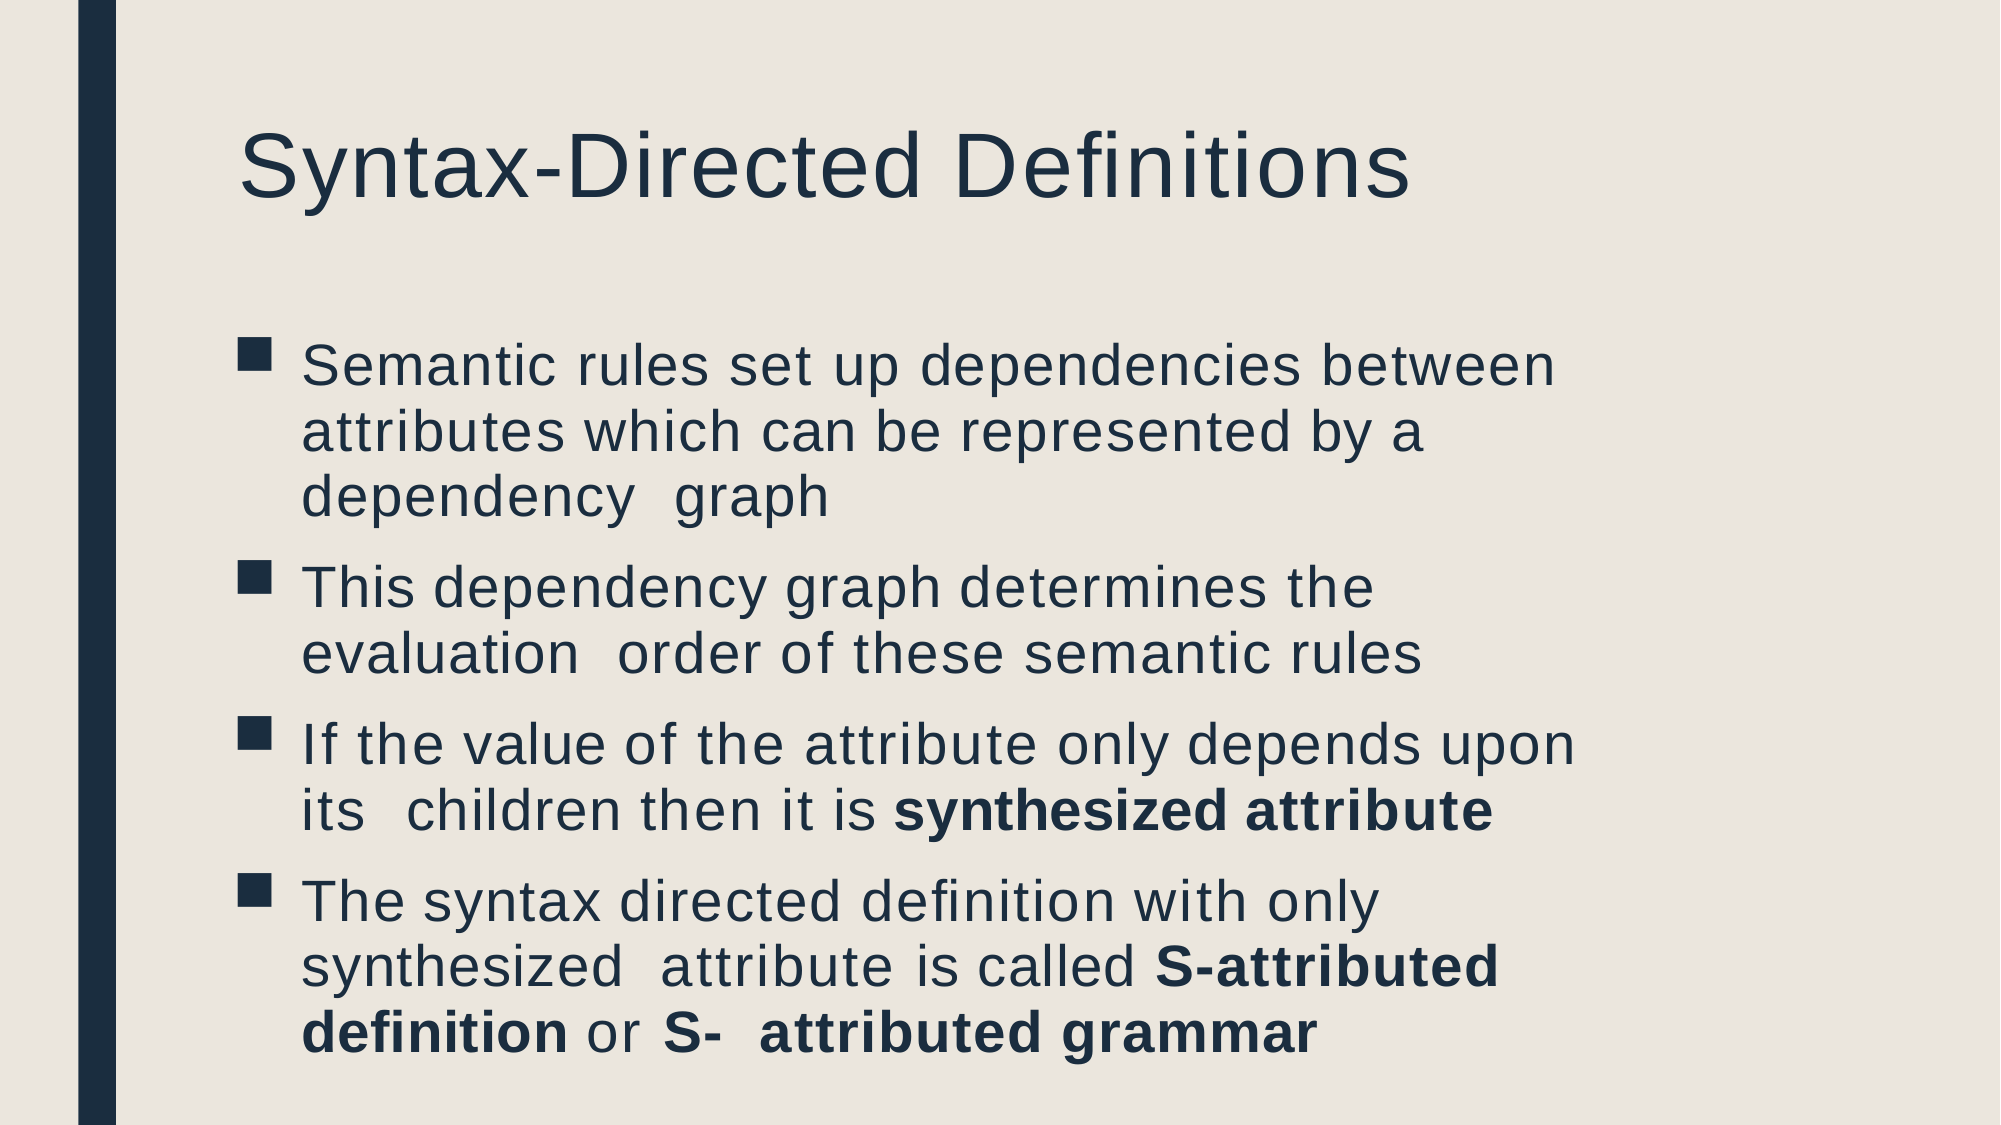

# Syntax-Directed Deﬁnitions
Semantic rules set up dependencies between attributes which can be represented by a dependency graph
This dependency graph determines the evaluation order of these semantic rules
If the value of the attribute only depends upon its children then it is synthesized attribute
The syntax directed deﬁnition with only synthesized attribute is called S-attributed deﬁnition or S- attributed grammar